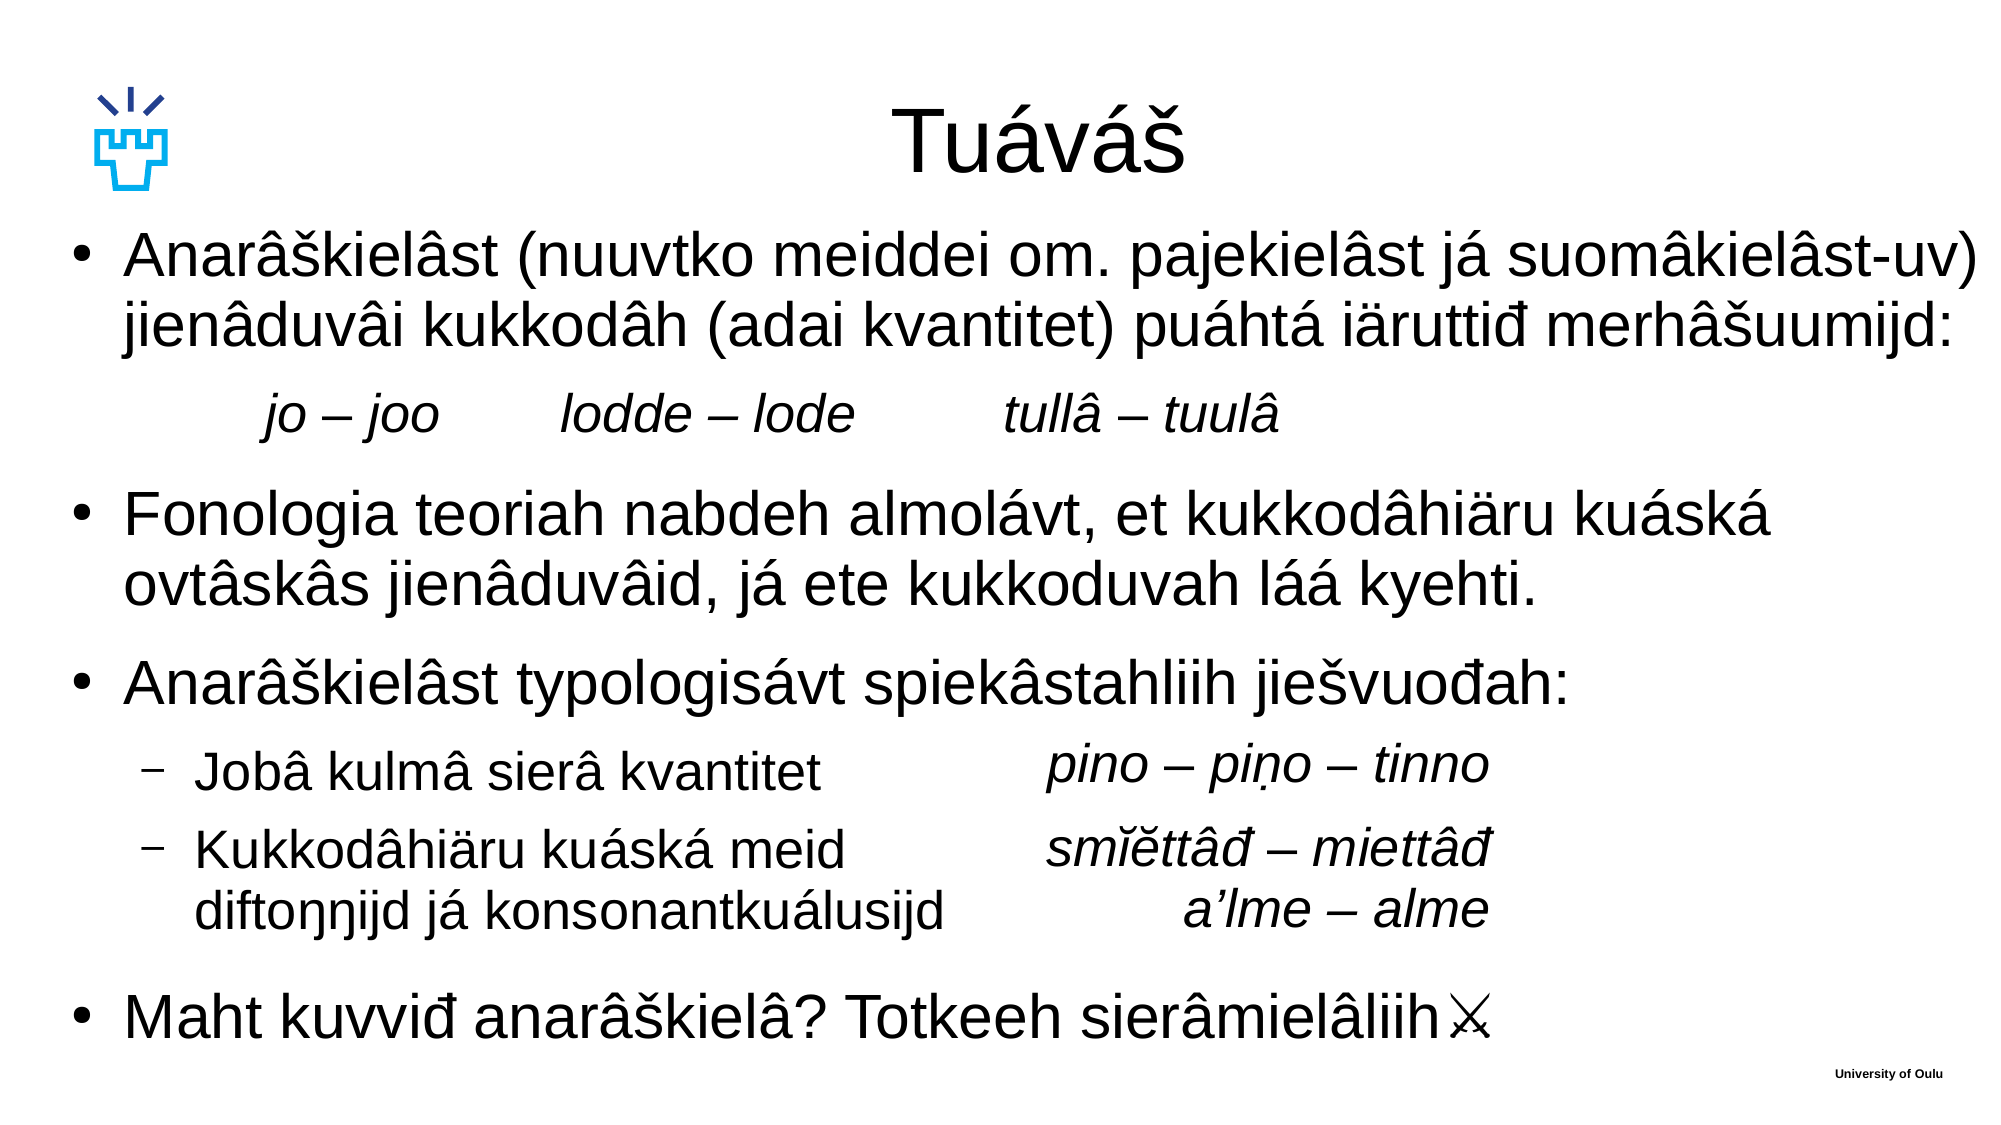

# Tuáváš
Anarâškielâst (nuuvtko meiddei om. pajekielâst já suomâkielâst-uv) jienâduvâi kukkodâh (adai kvantitet) puáhtá iäruttiđ merhâšuumijd:
jo – joo	 	lodde – lode		tullâ – tuulâ
Fonologia teoriah nabdeh almolávt, et kukkodâhiäru kuáská ovtâskâs jienâduvâid, já ete kukkoduvah láá kyehti.
Anarâškielâst typologisávt spiekâstahliih jiešvuođah:
Jobâ kulmâ sierâ kvantitet
Kukkodâhiäru kuáská meid
diftoŋŋijd já konsonantkuálusijd
Maht kuvviđ anarâškielâ? Totkeeh sierâmielâliih⚔️
pino – piṇo – tinno
smĭĕttâđ	– miettâđ
a’lme – alme